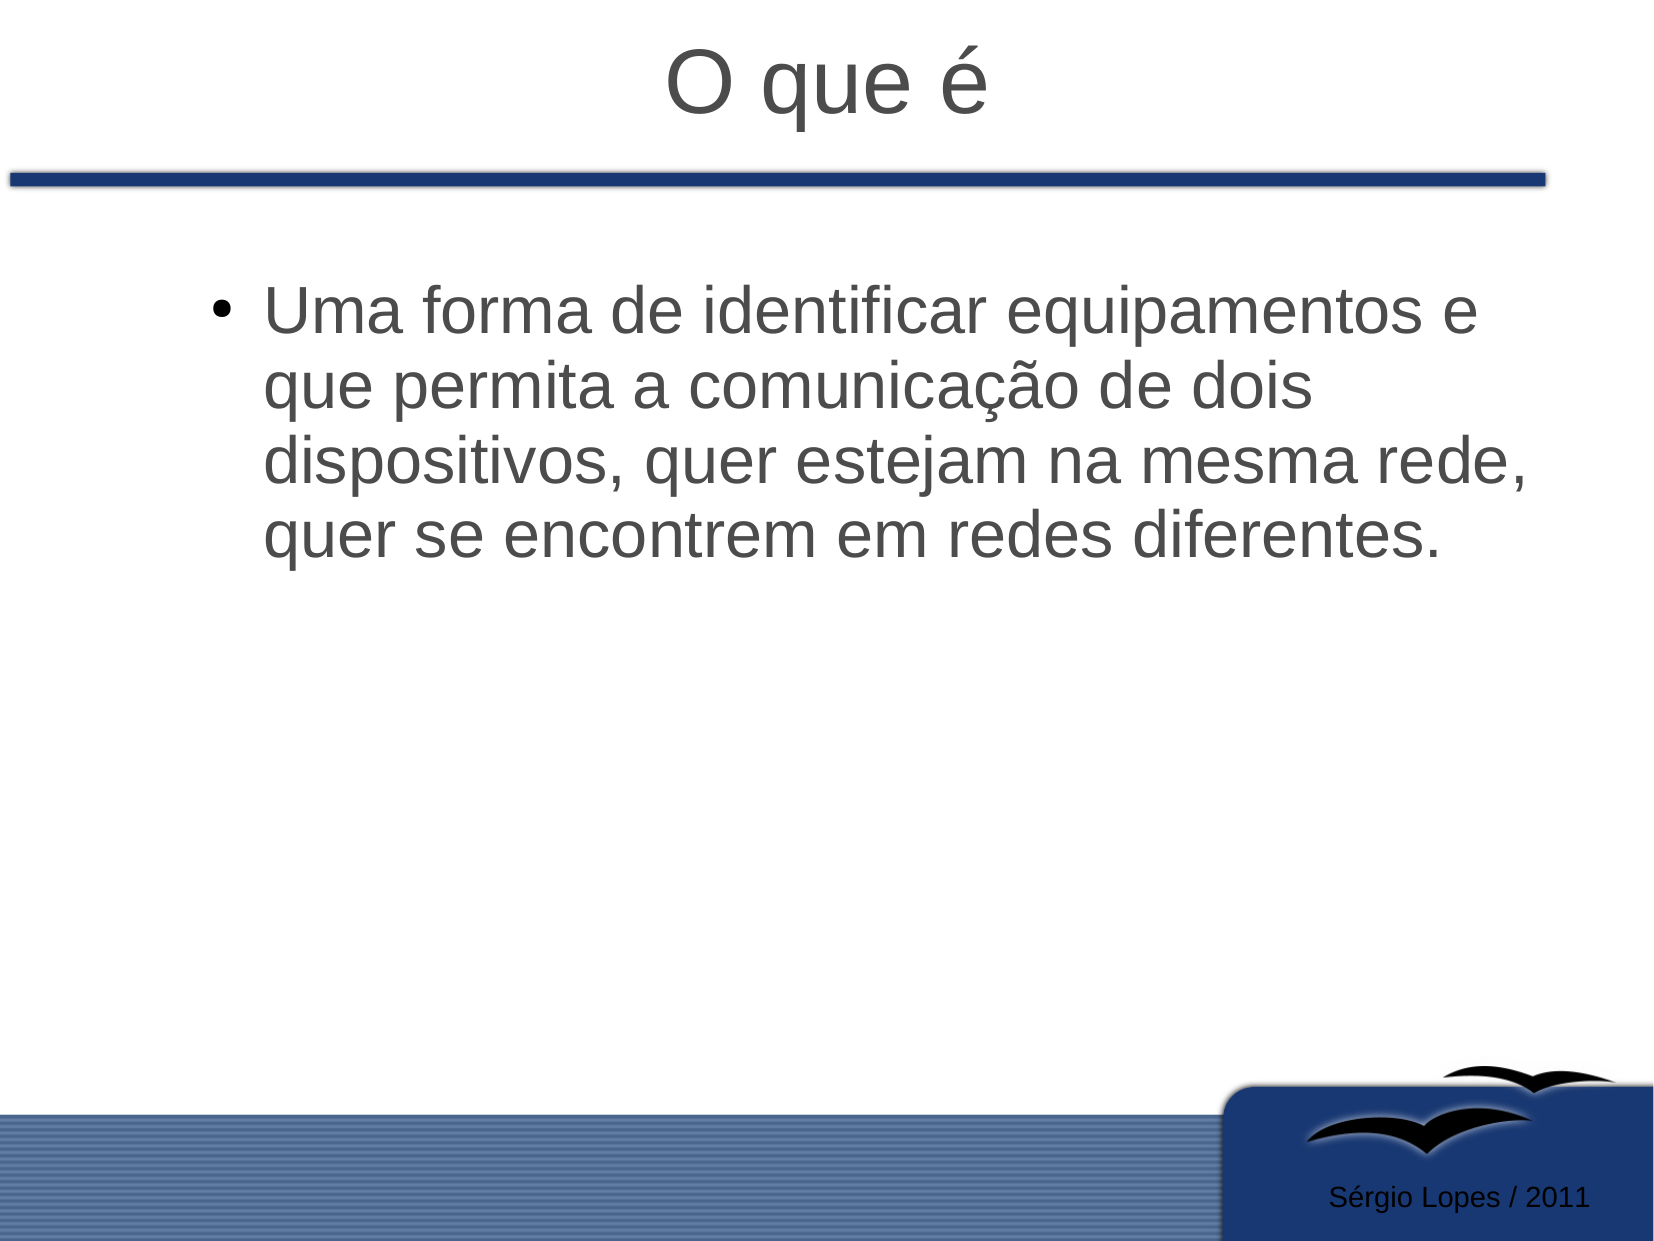

# O que é
Uma forma de identificar equipamentos e que permita a comunicação de dois dispositivos, quer estejam na mesma rede, quer se encontrem em redes diferentes.
Sérgio Lopes / 2011